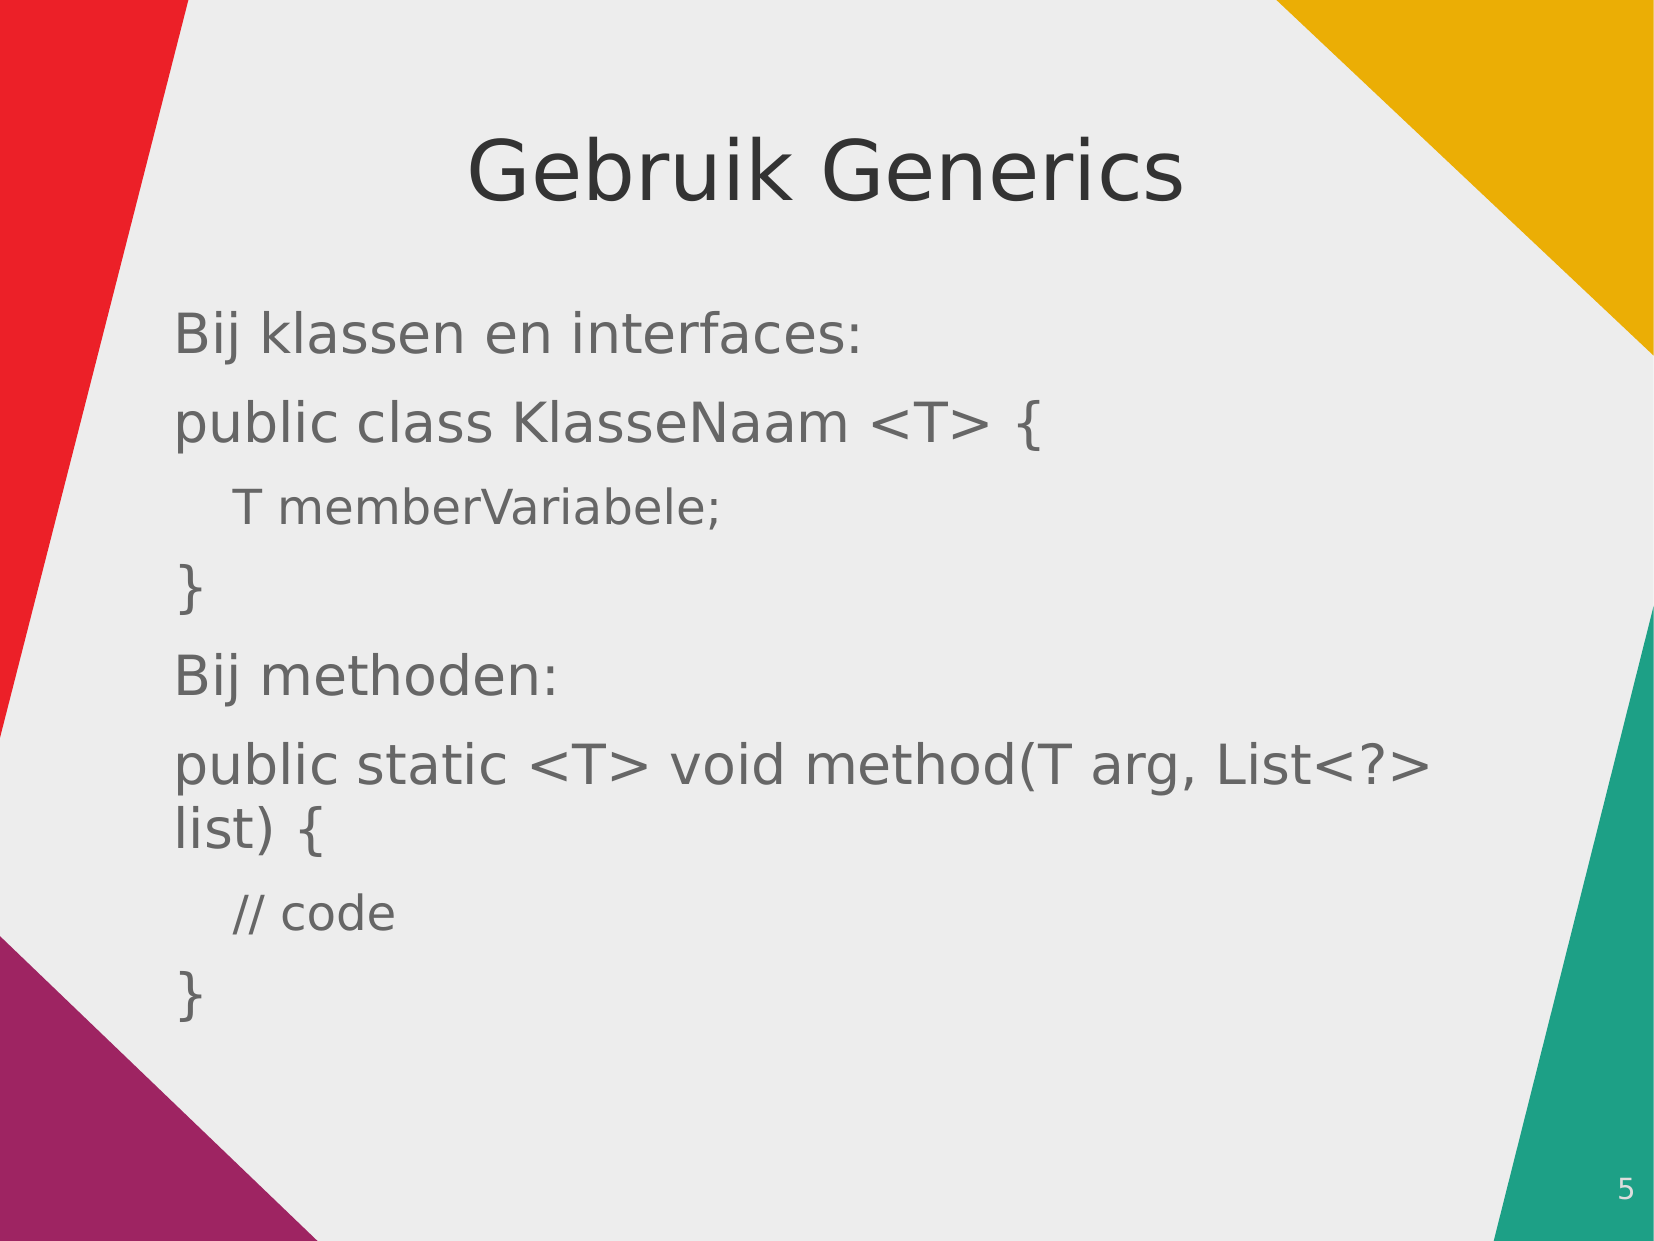

# Gebruik Generics
Bij klassen en interfaces:
public class KlasseNaam <T> {
T memberVariabele;
}
Bij methoden:
public static <T> void method(T arg, List<?> list) {
// code
}
5